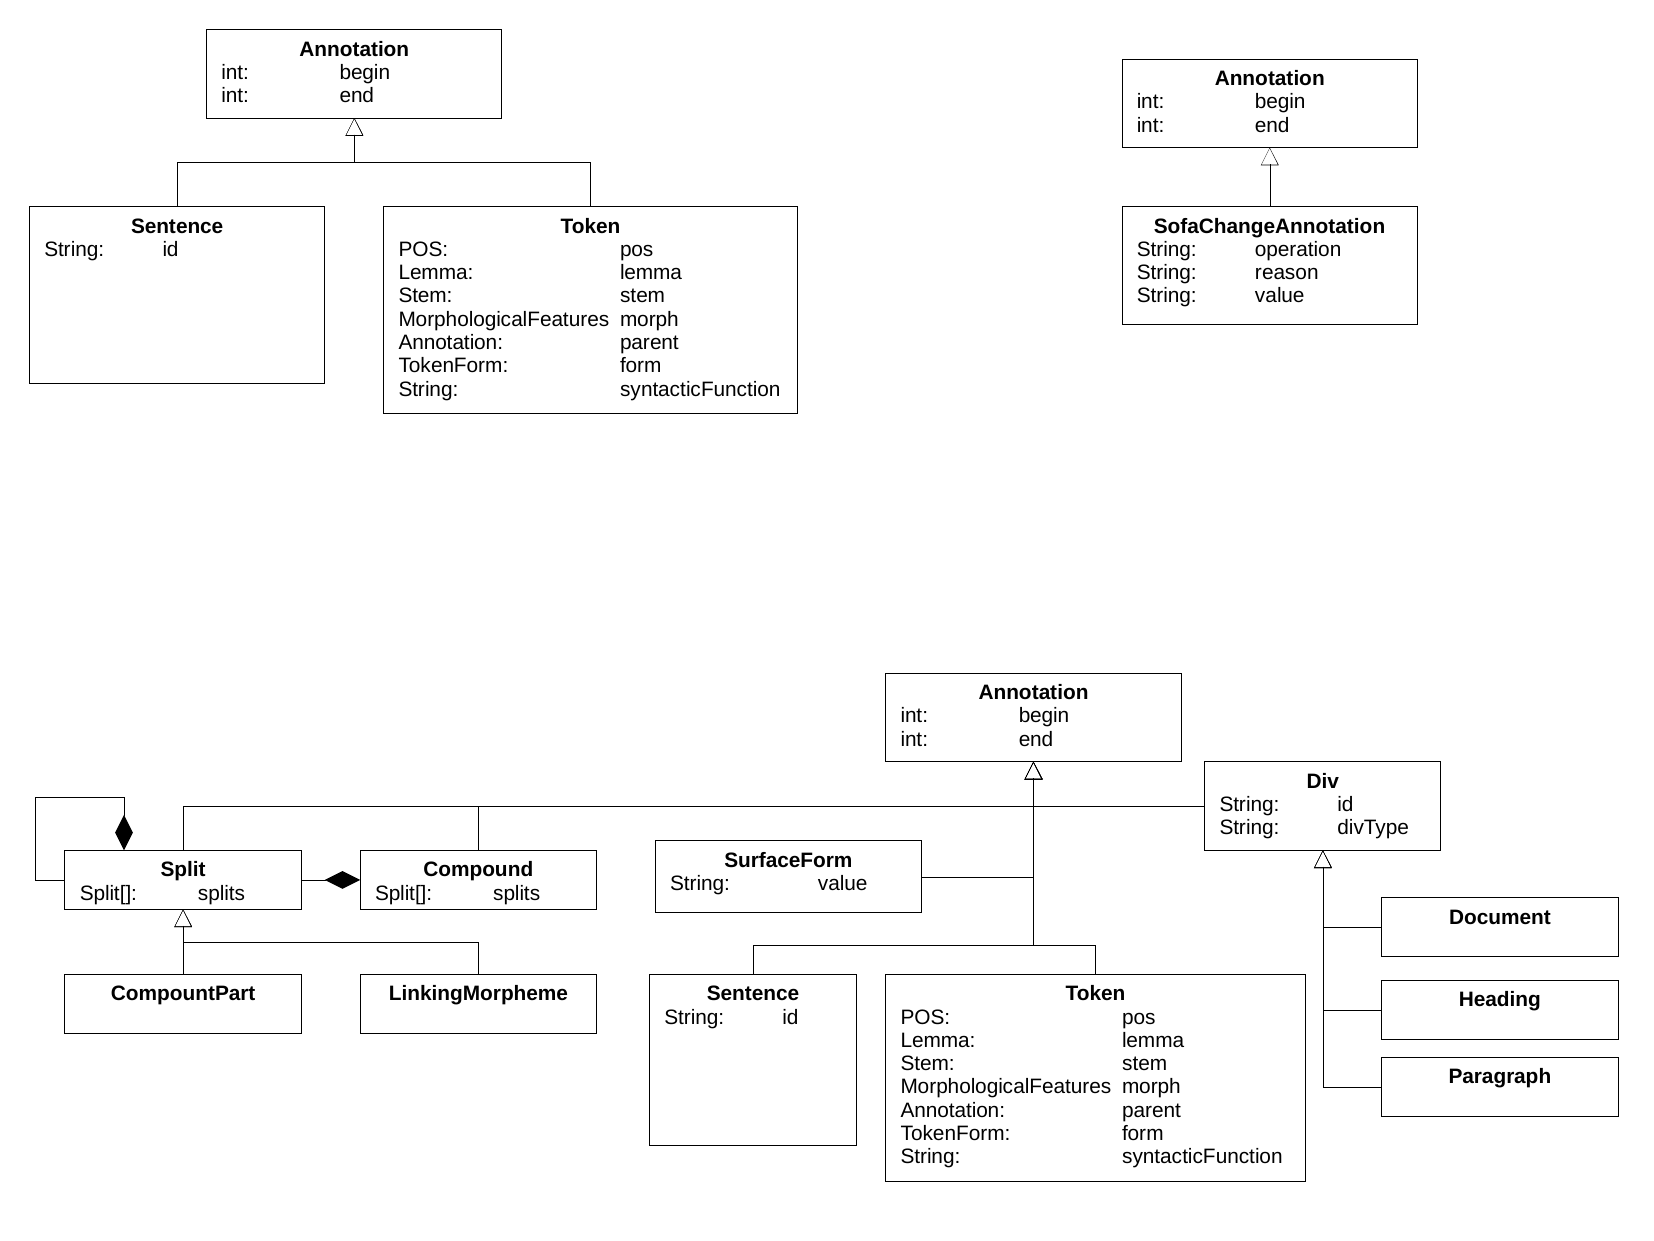

Annotation
int: 	begin
int: 	end
Annotation
int: 	begin
int: 	end
Sentence
String: 	id
Token
POS: 			pos
Lemma: 			lemma
Stem: 			stem
MorphologicalFeatures	morph
Annotation: 			parent
TokenForm:			form
String:			syntacticFunction
SofaChangeAnnotation
String: 	operation
String: 	reason
String:	value
Annotation
int: 	begin
int: 	end
Div
String: 	id
String: 	divType
SurfaceForm
String: 		value
Split
Split[]: 	splits
Compound
Split[]: 	splits
Document
CompountPart
LinkingMorpheme
Sentence
String: 	id
Token
POS: 			pos
Lemma: 			lemma
Stem: 			stem
MorphologicalFeatures	morph
Annotation: 			parent
TokenForm:			form
String:			syntacticFunction
Heading
Paragraph